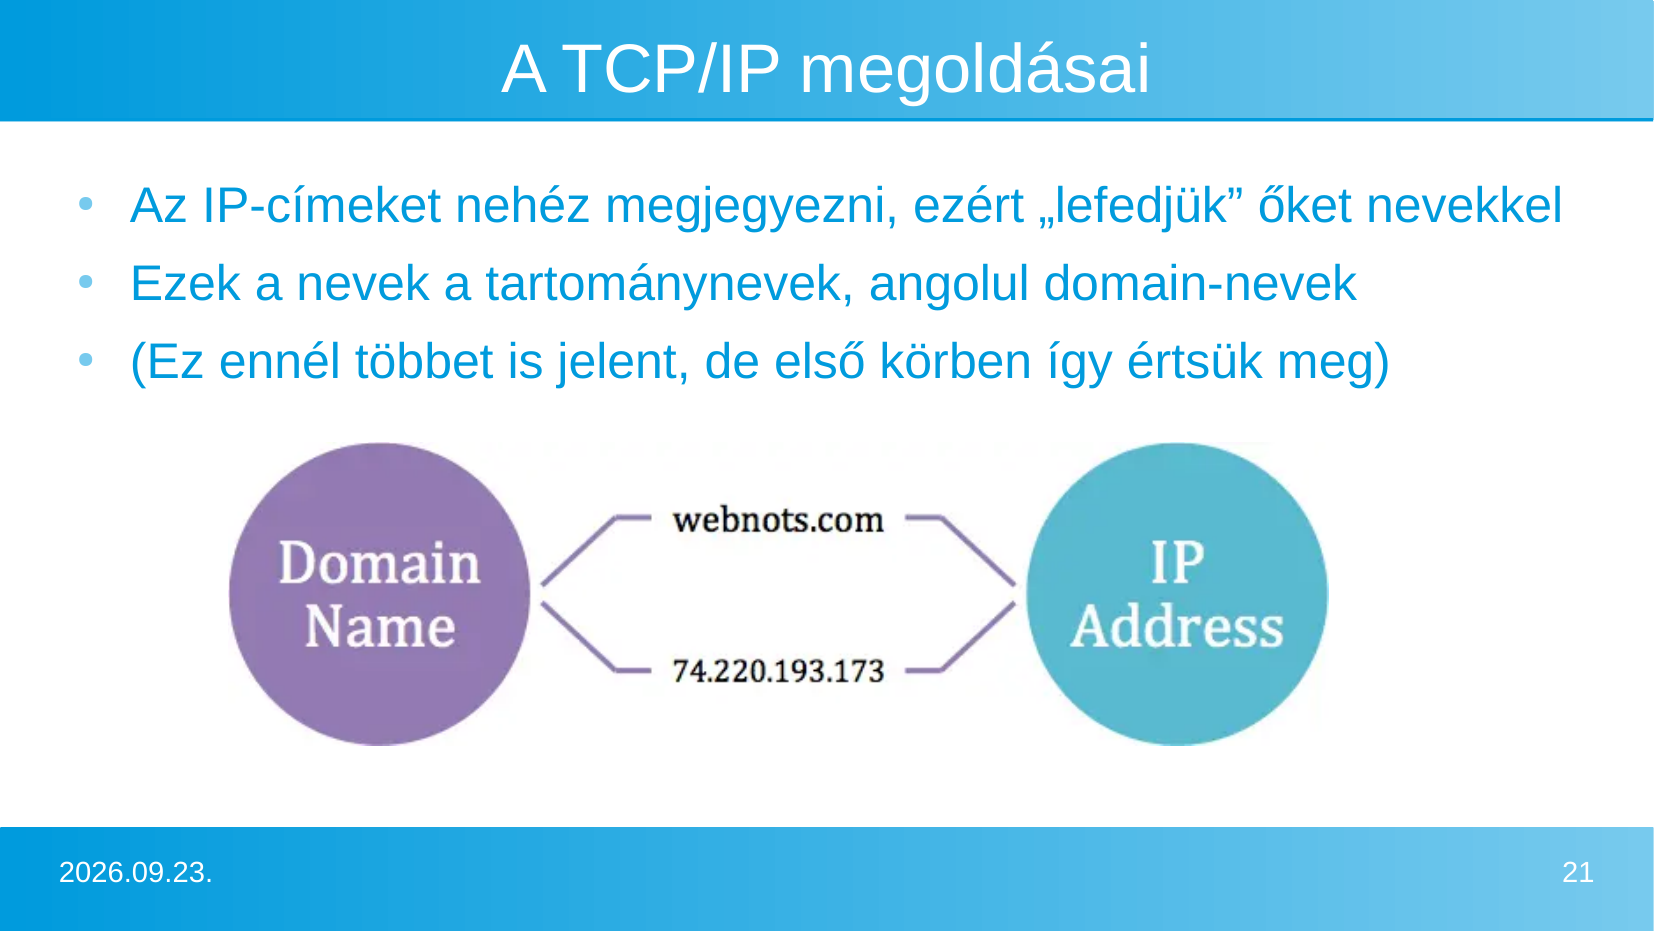

# A TCP/IP megoldásai
Az IP-címeket nehéz megjegyezni, ezért „lefedjük” őket nevekkel
Ezek a nevek a tartománynevek, angolul domain-nevek
(Ez ennél többet is jelent, de első körben így értsük meg)
21